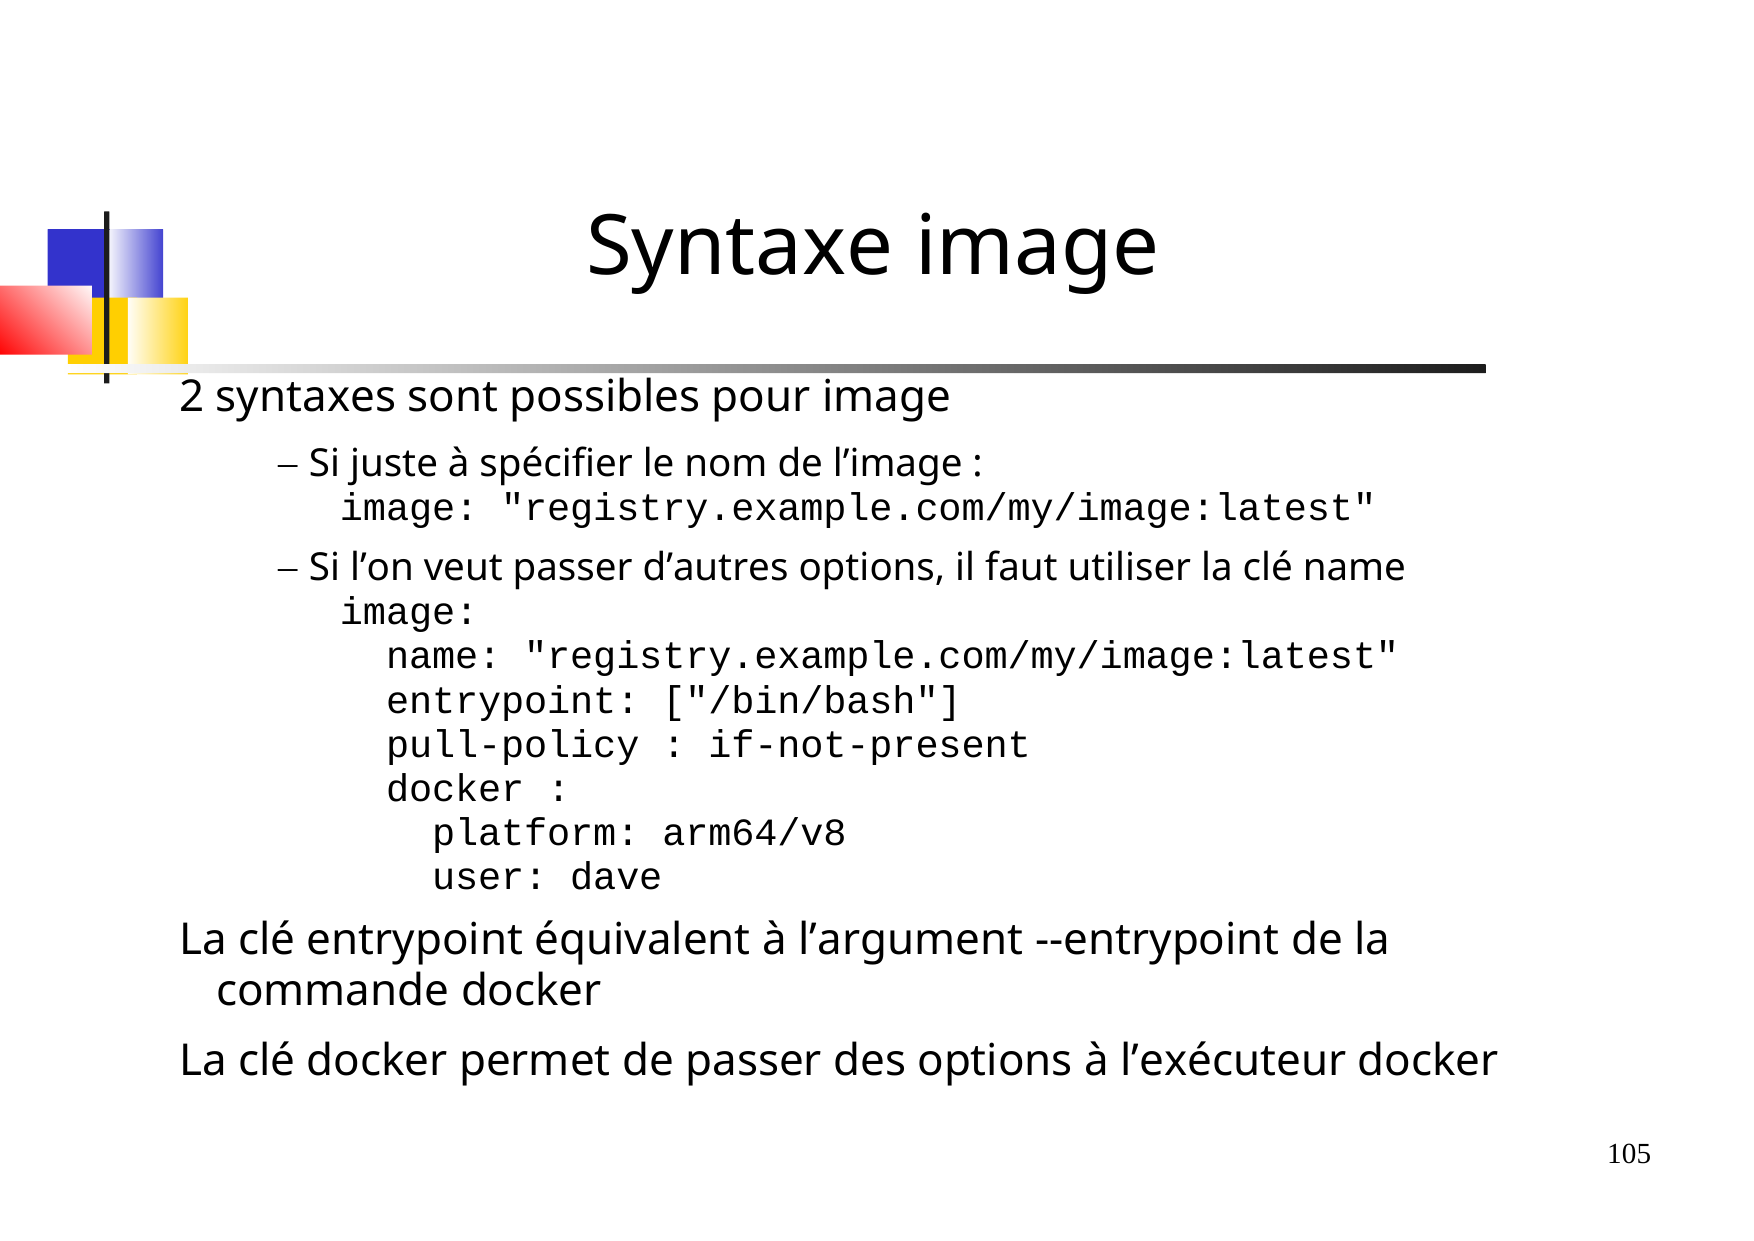

# Syntaxe image
2 syntaxes sont possibles pour image
Si juste à spécifier le nom de l’image :
image: "registry.example.com/my/image:latest"
Si l’on veut passer d’autres options, il faut utiliser la clé name
image:
 name: "registry.example.com/my/image:latest"
 entrypoint: ["/bin/bash"]
 pull-policy : if-not-present
 docker :
 platform: arm64/v8
 user: dave
La clé entrypoint équivalent à l’argument --entrypoint de la commande docker
La clé docker permet de passer des options à l’exécuteur docker